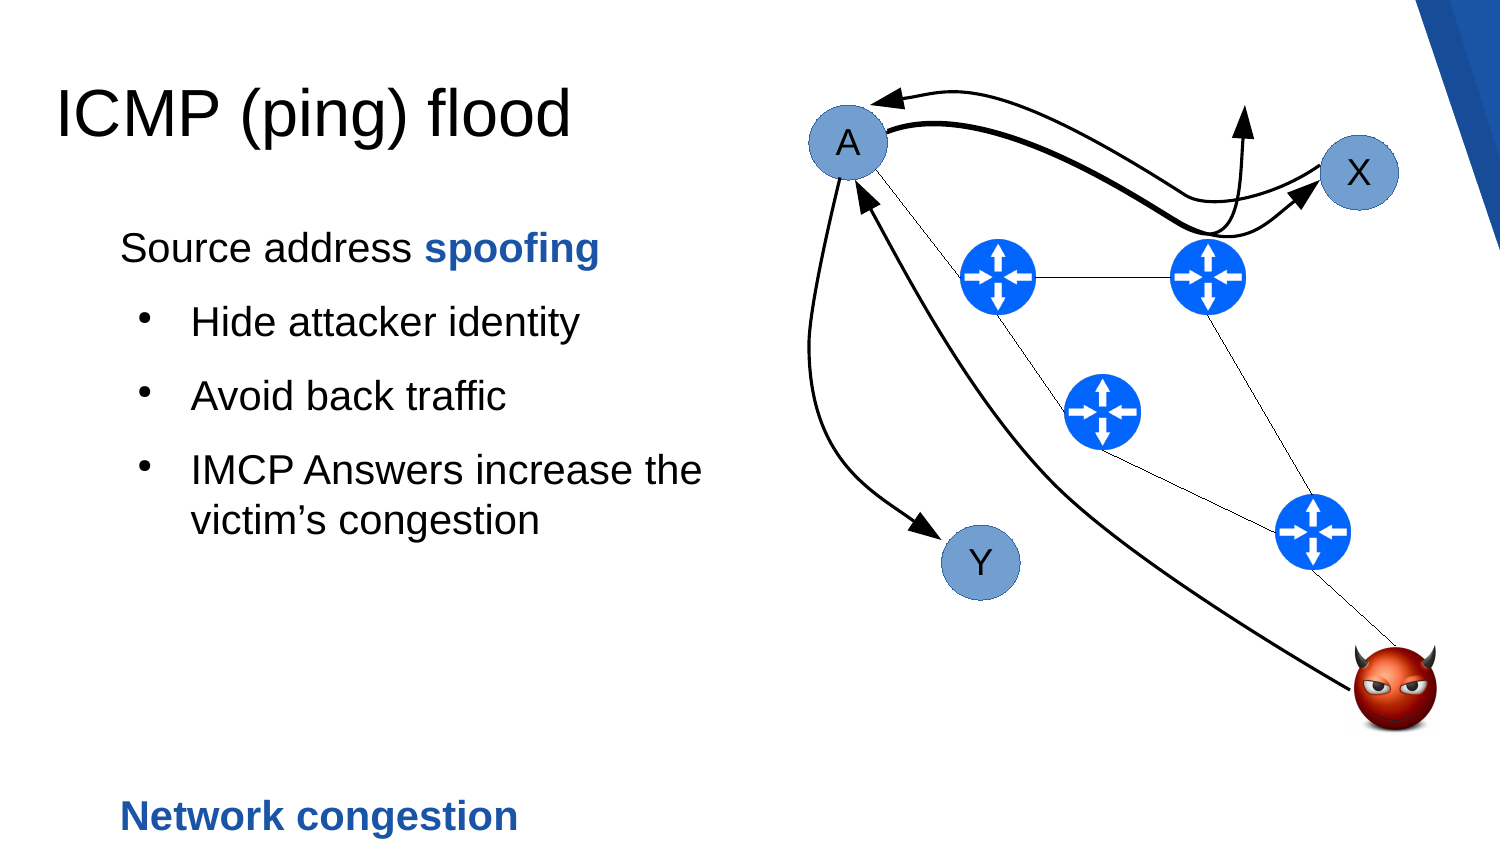

ICMP (ping) flood
A
X
# Source address spoofing
Hide attacker identity
Avoid back traffic
IMCP Answers increase the victim’s congestion
Network congestion
Y